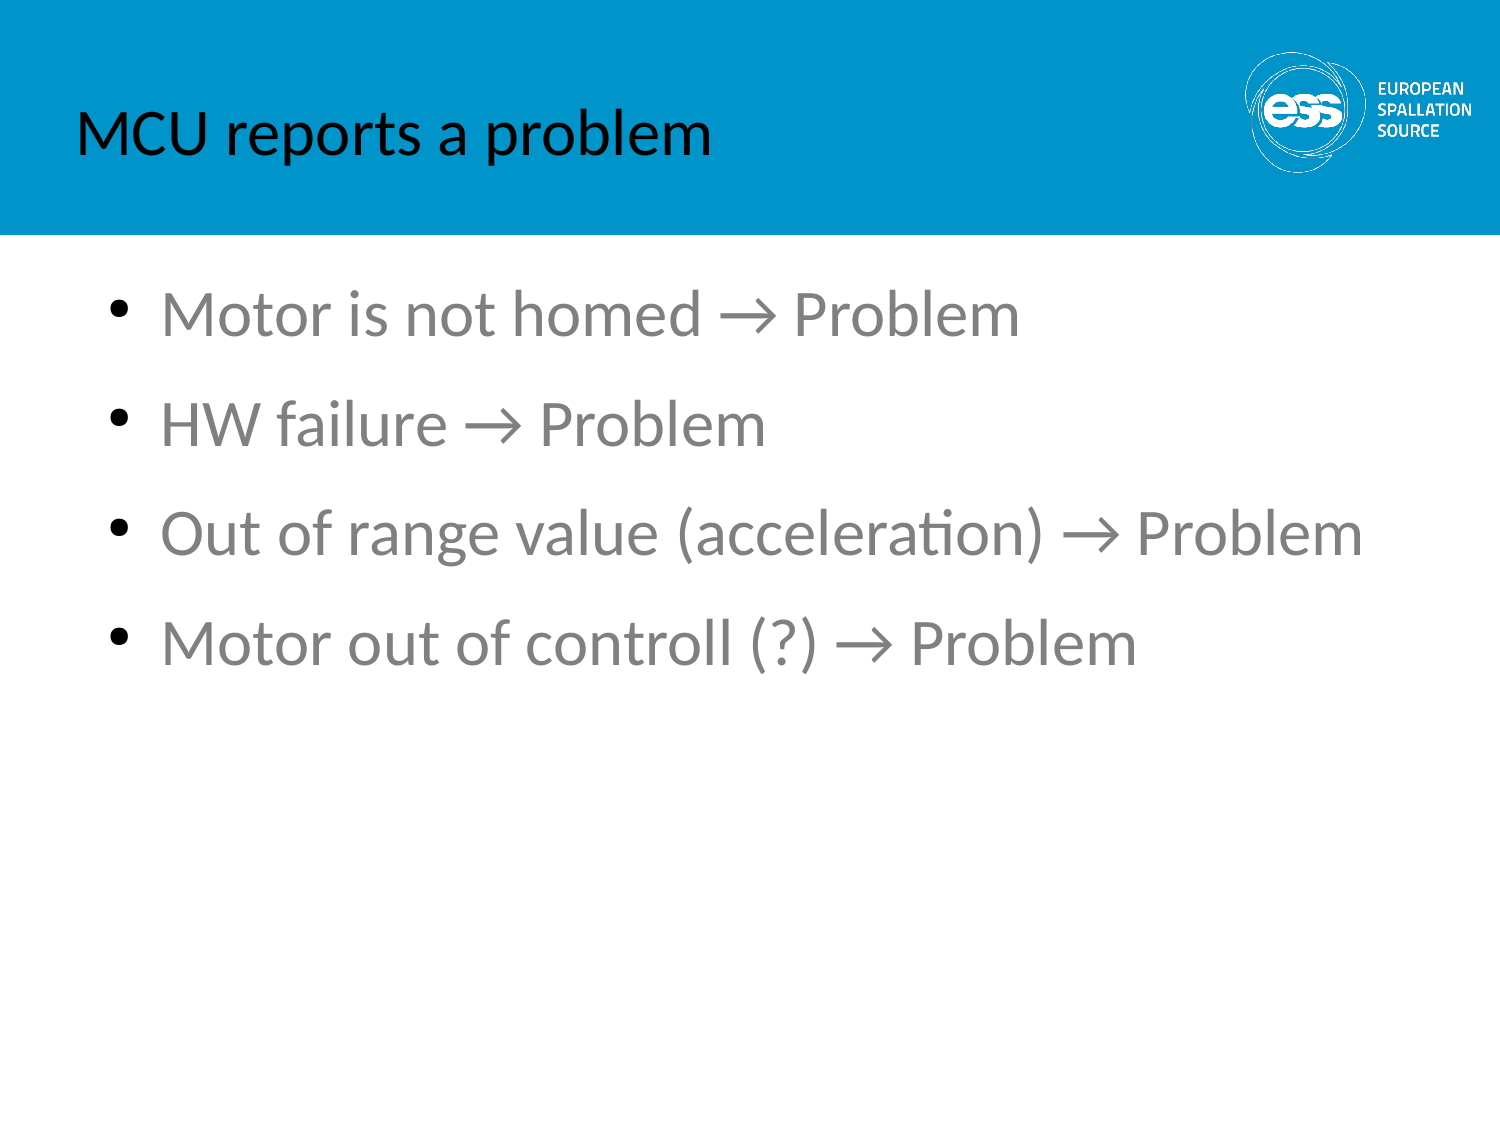

# MCU reports a problem
Motor is not homed → Problem
HW failure → Problem
Out of range value (acceleration) → Problem
Motor out of controll (?) → Problem